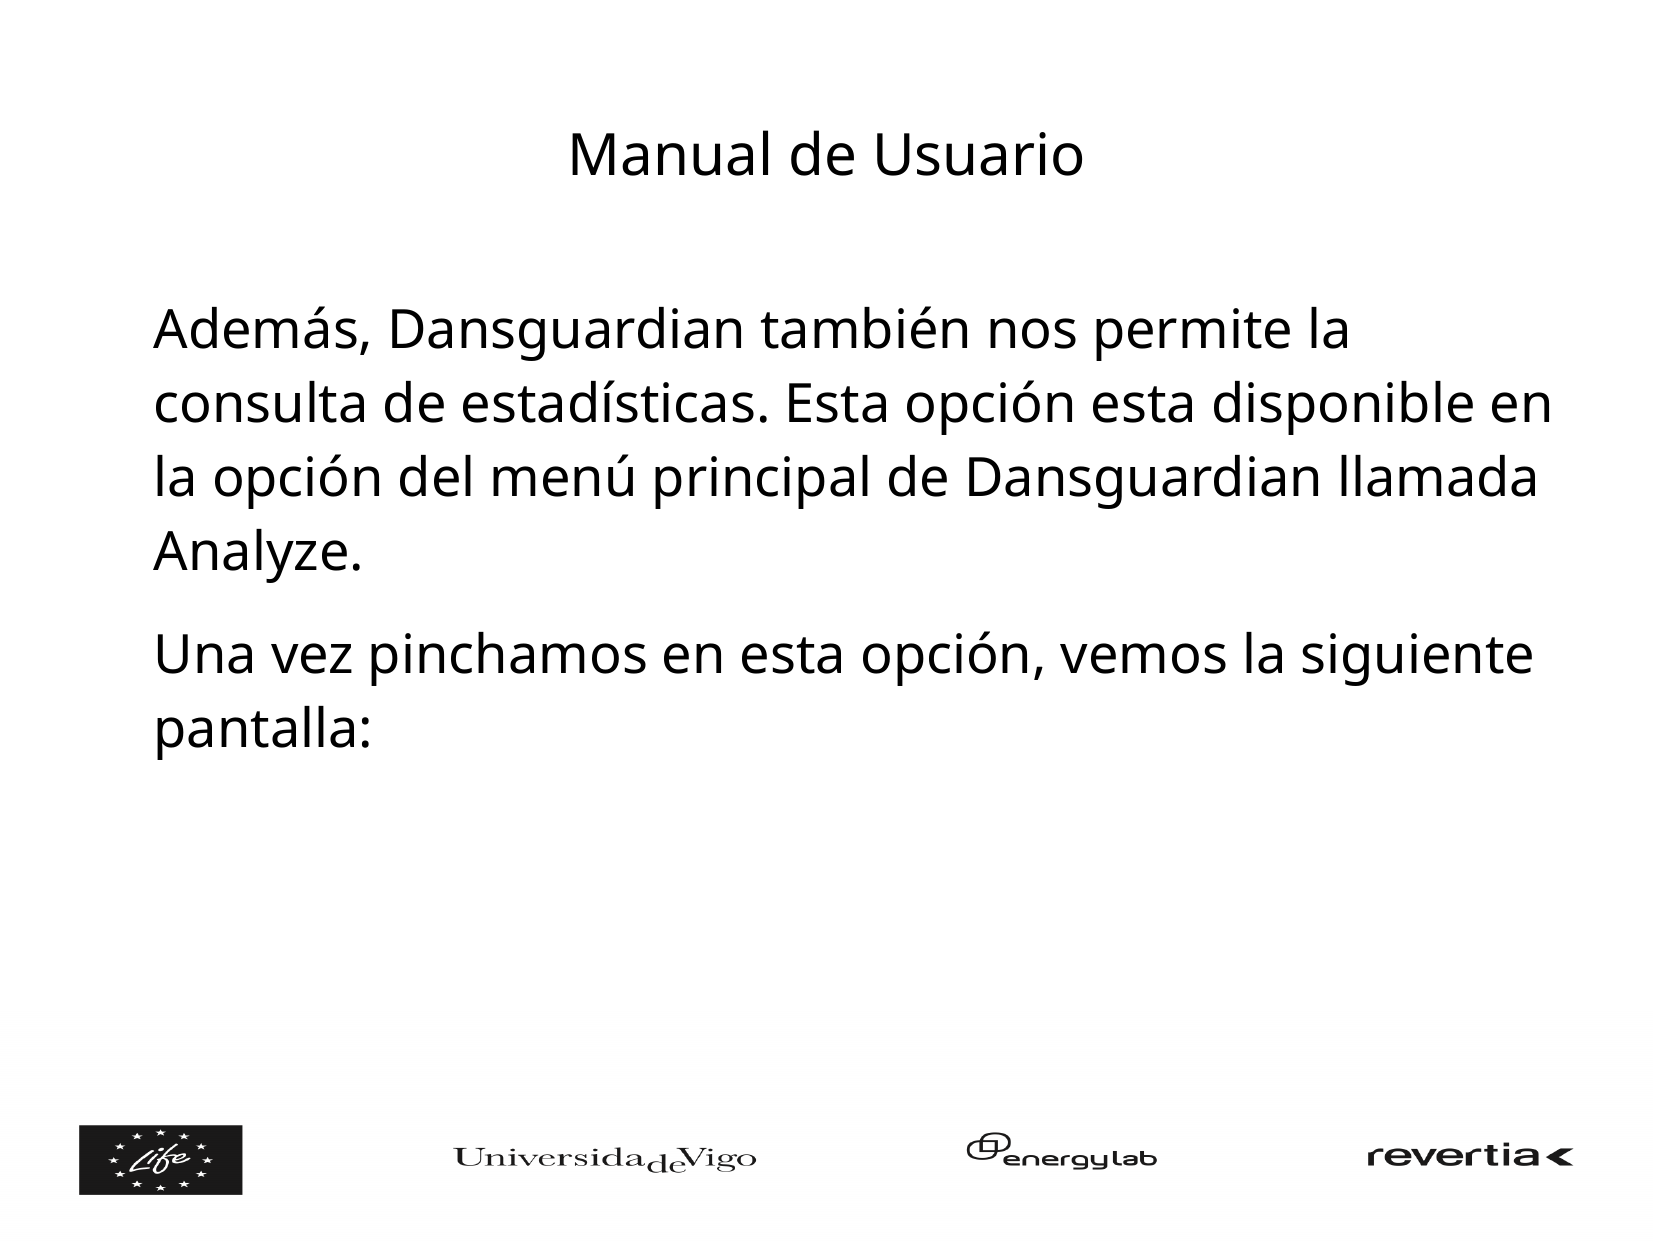

# Manual de Usuario
Además, Dansguardian también nos permite la consulta de estadísticas. Esta opción esta disponible en la opción del menú principal de Dansguardian llamada Analyze.
Una vez pinchamos en esta opción, vemos la siguiente pantalla: